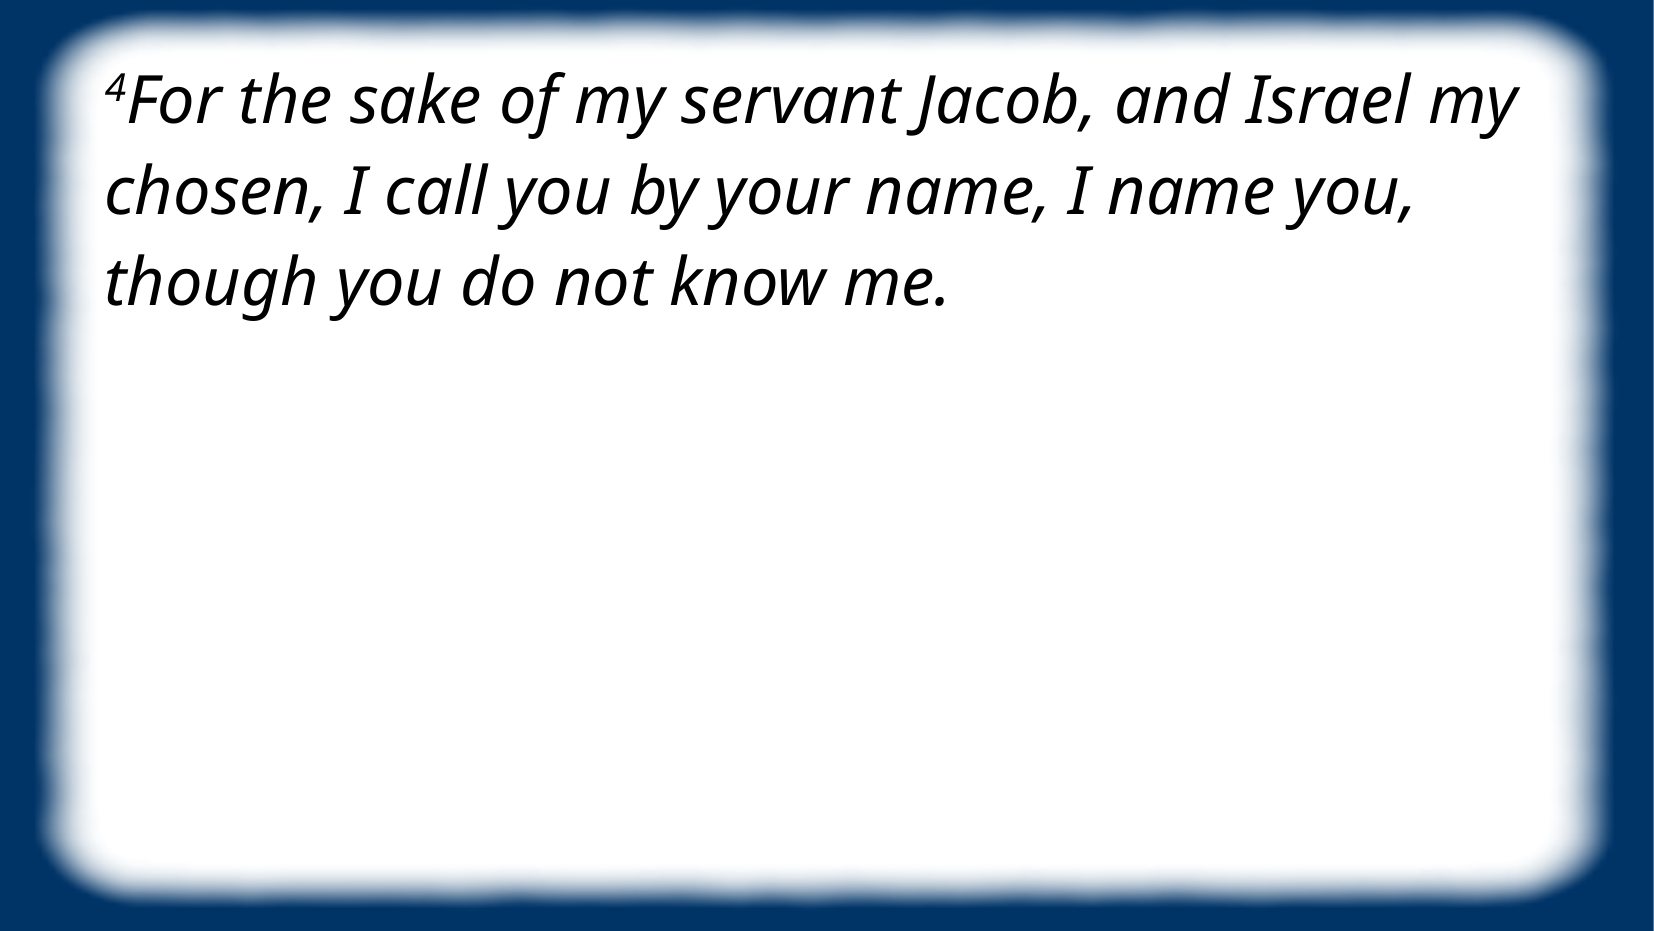

4For the sake of my servant Jacob, and Israel my chosen, I call you by your name, I name you, though you do not know me.